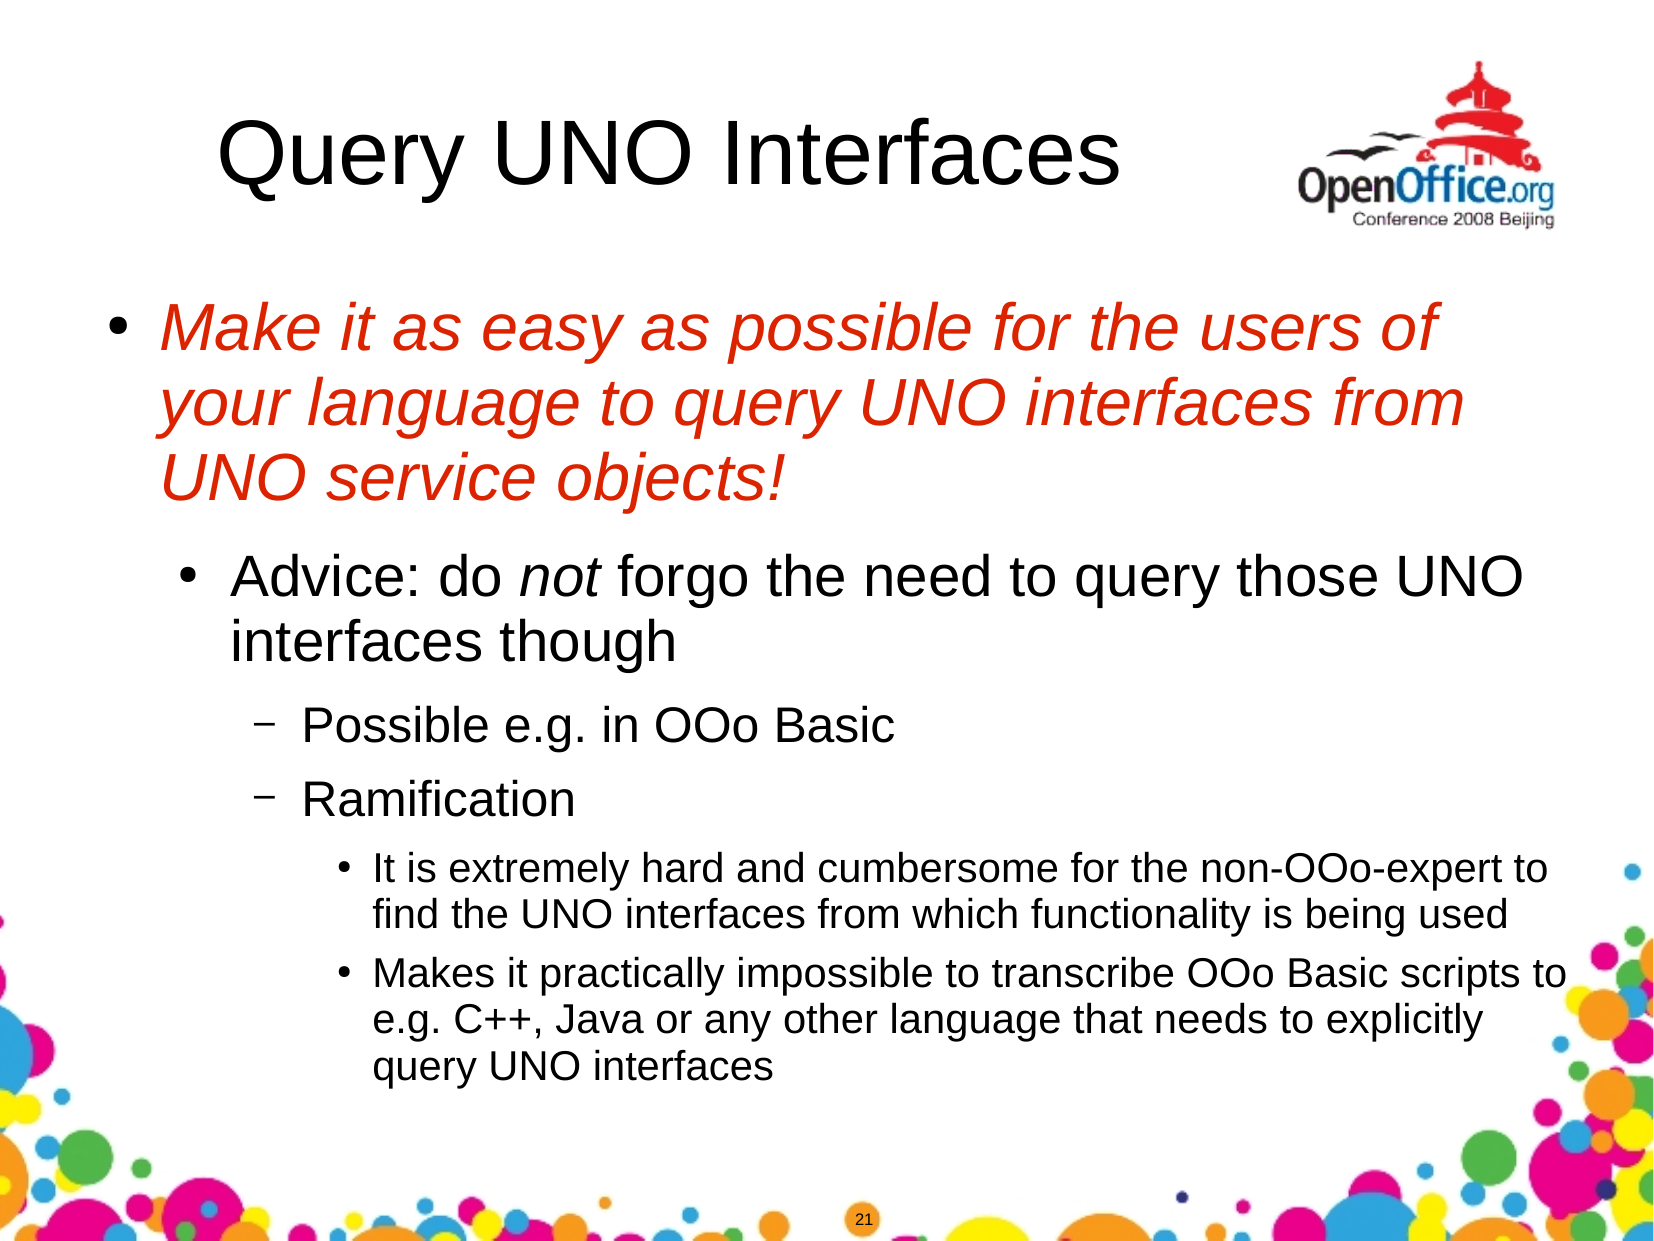

# Query UNO Interfaces
Make it as easy as possible for the users of your language to query UNO interfaces from UNO service objects!
Advice: do not forgo the need to query those UNO interfaces though
Possible e.g. in OOo Basic
Ramification
It is extremely hard and cumbersome for the non-OOo-expert to find the UNO interfaces from which functionality is being used
Makes it practically impossible to transcribe OOo Basic scripts to e.g. C++, Java or any other language that needs to explicitly query UNO interfaces
21